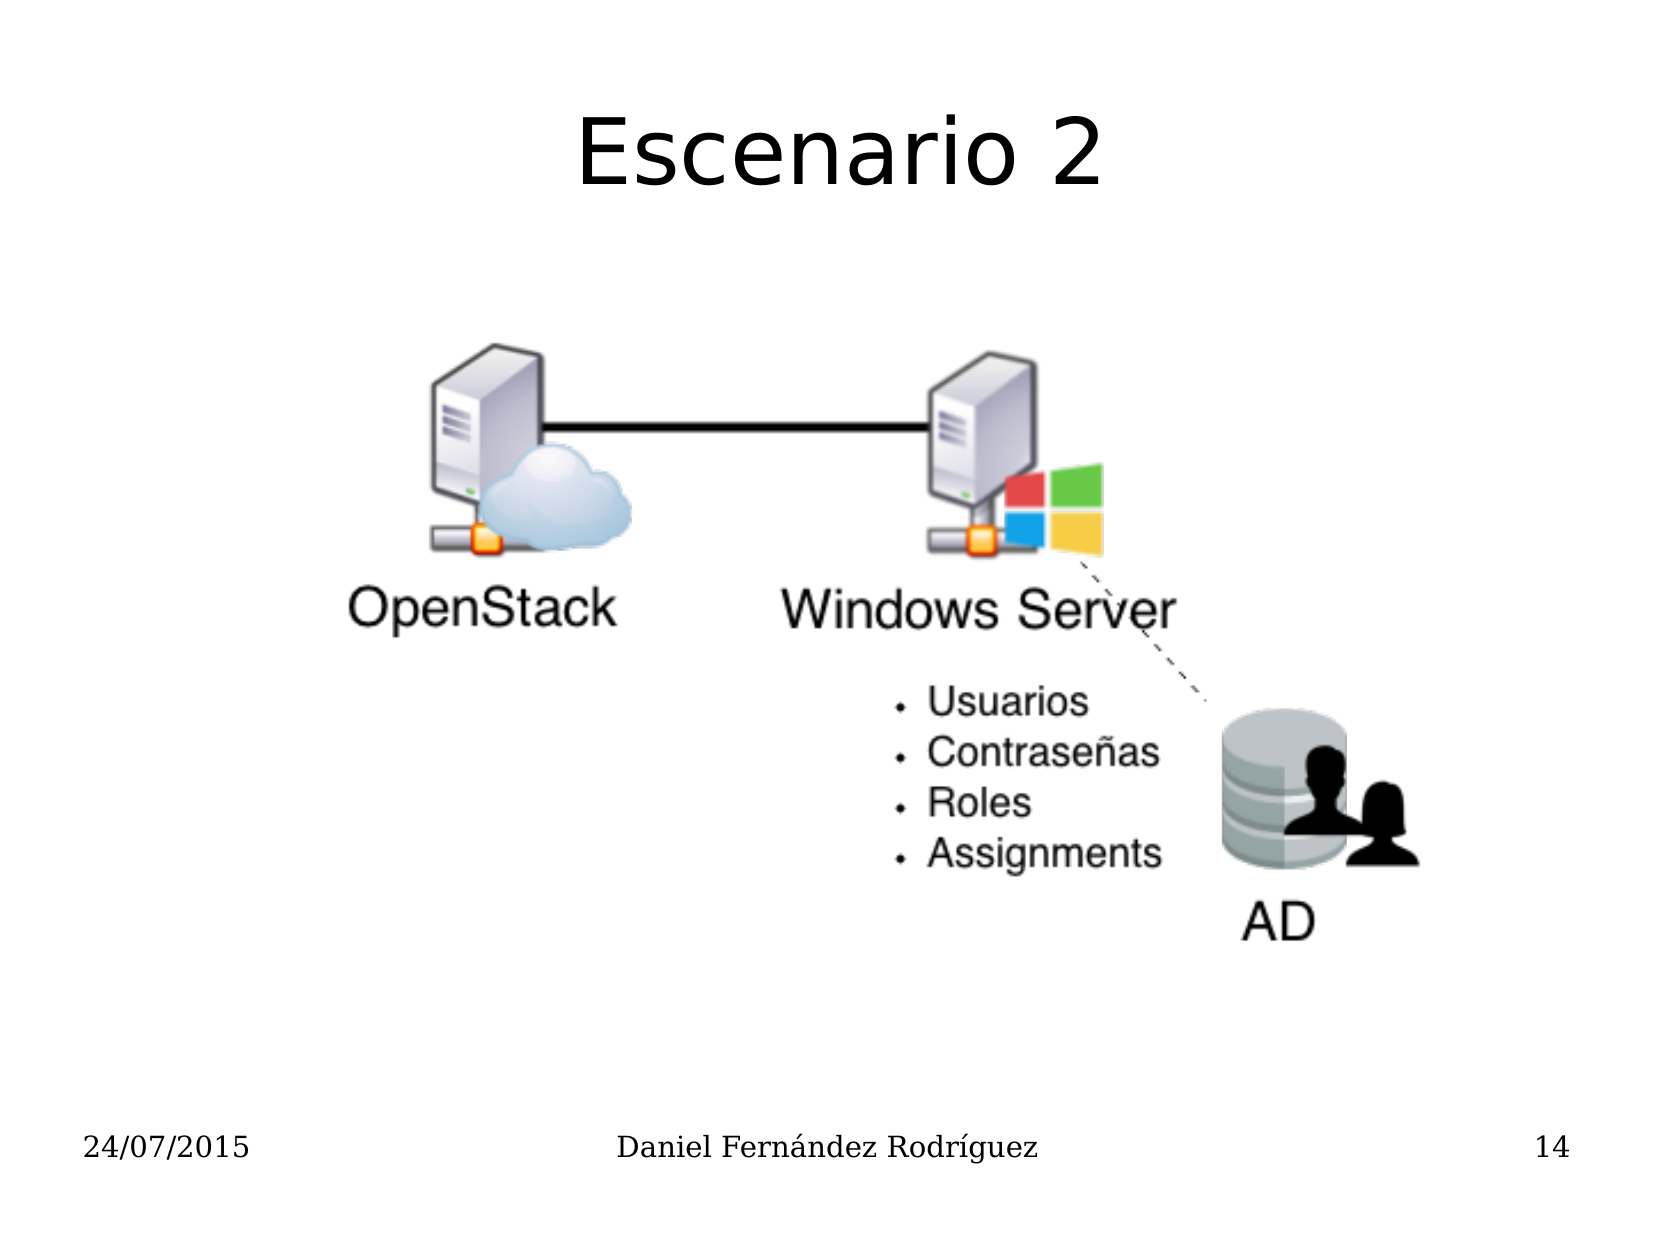

# Escenario 2
24/07/2015
Daniel Fernández Rodríguez
14